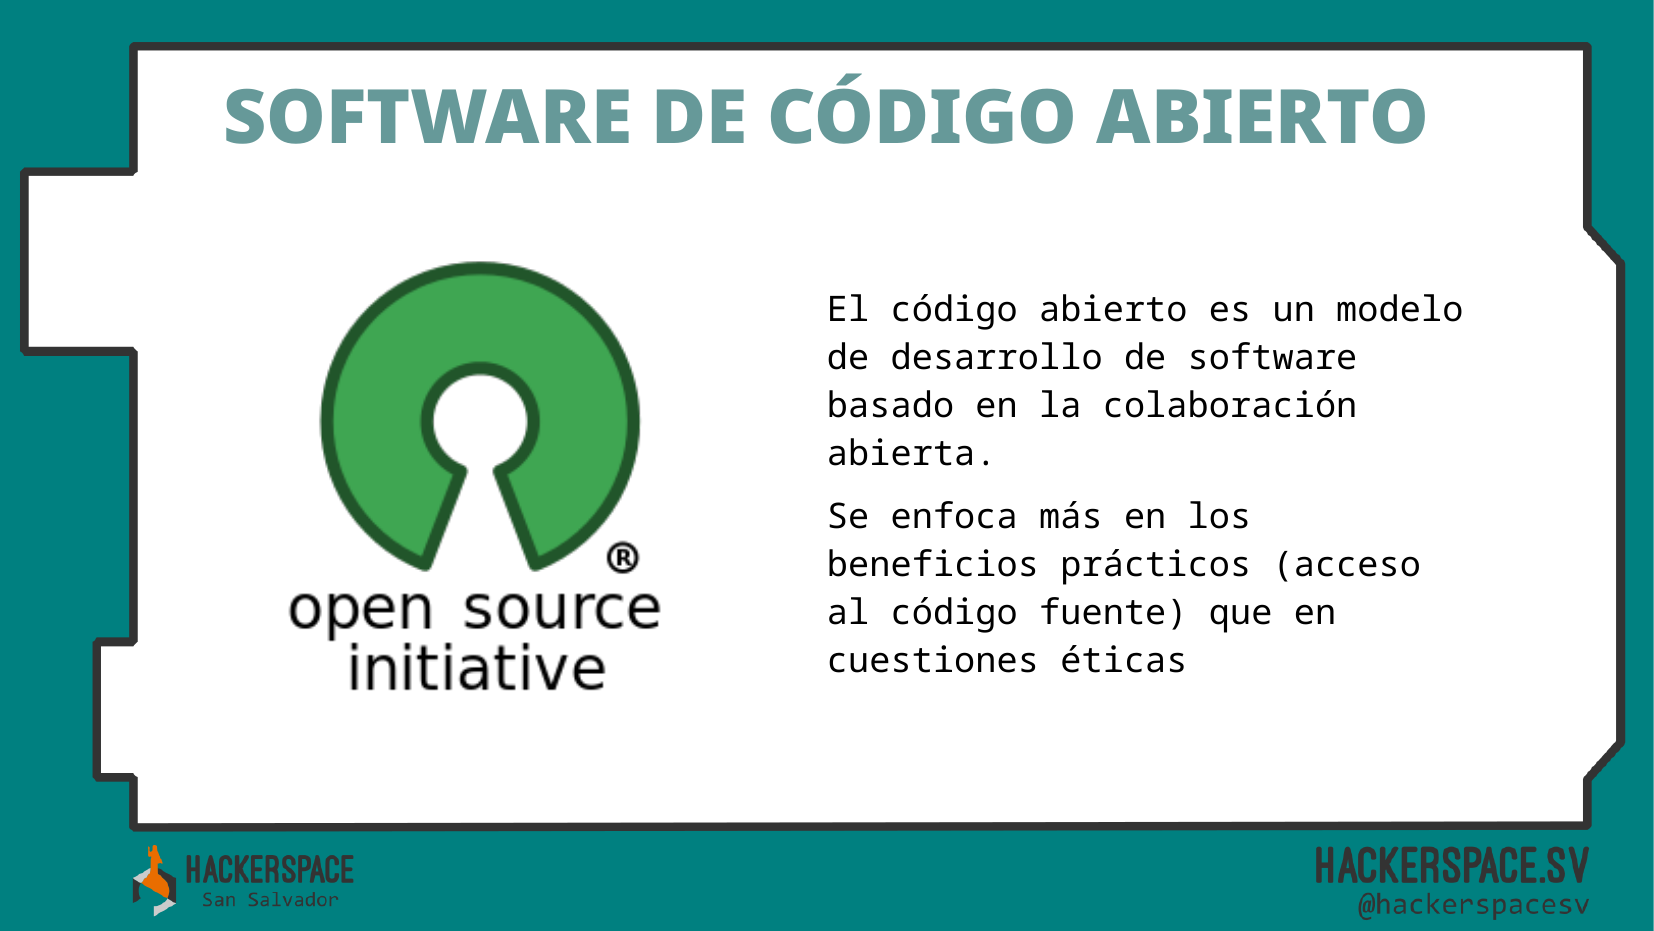

# SOFTWARE DE CÓDIGO ABIERTO
El código abierto es un modelo de desarrollo de software basado en la colaboración abierta.
Se enfoca más en los beneficios prácticos (acceso al código fuente) que en cuestiones éticas